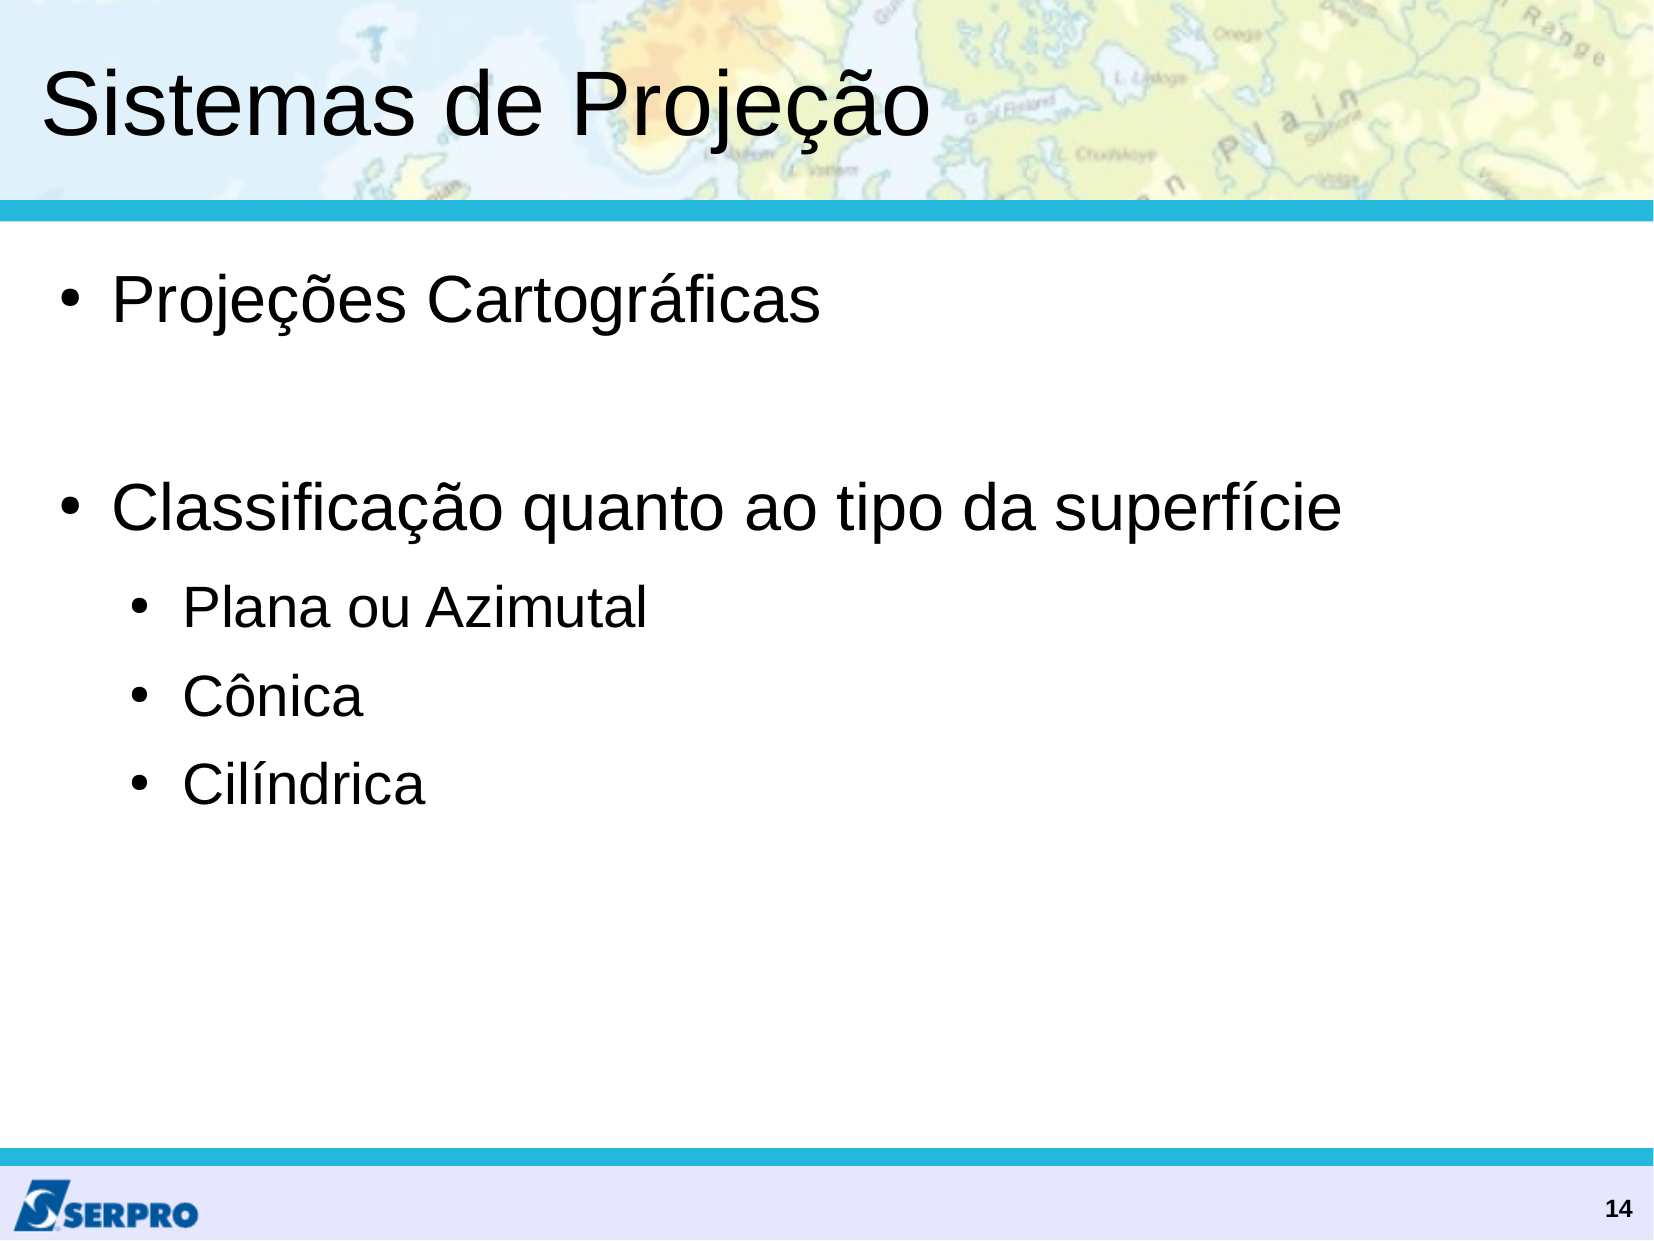

# Sistemas de Projeção
Projeções Cartográficas
Classificação quanto ao tipo da superfície
Plana ou Azimutal
Cônica
Cilíndrica
14